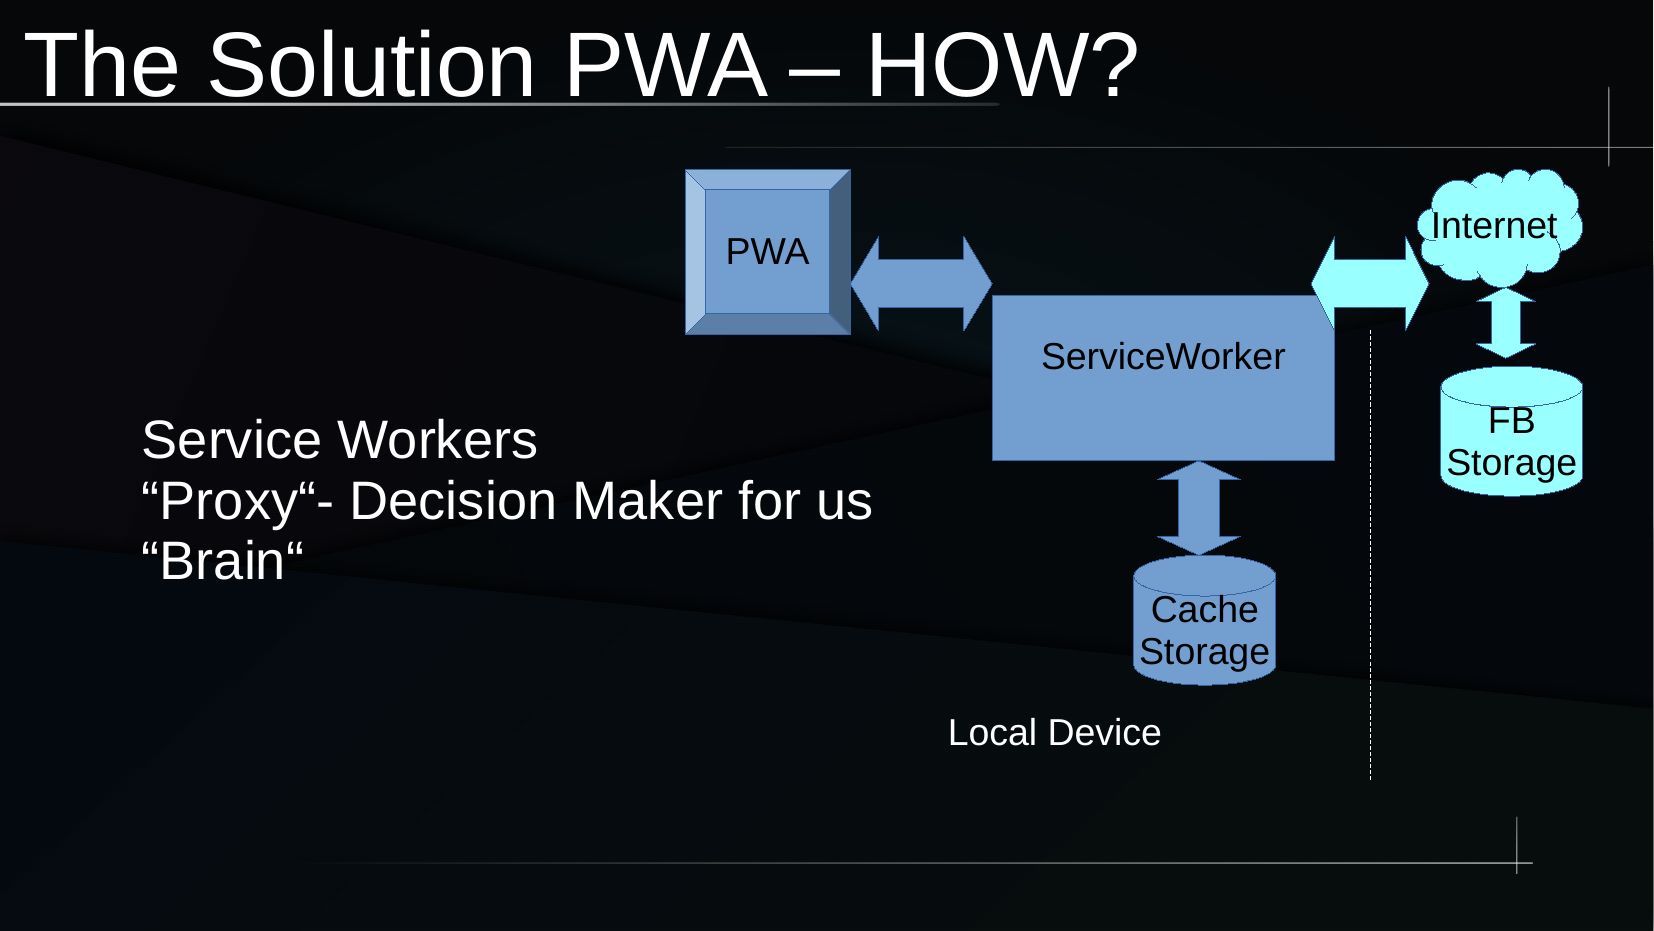

# The Solution PWA – HOW?
Service Workers
“Proxy“- Decision Maker for us
“Brain“
PWA
Internet
ServiceWorker
FB
Storage
Cache
Storage
Local Device